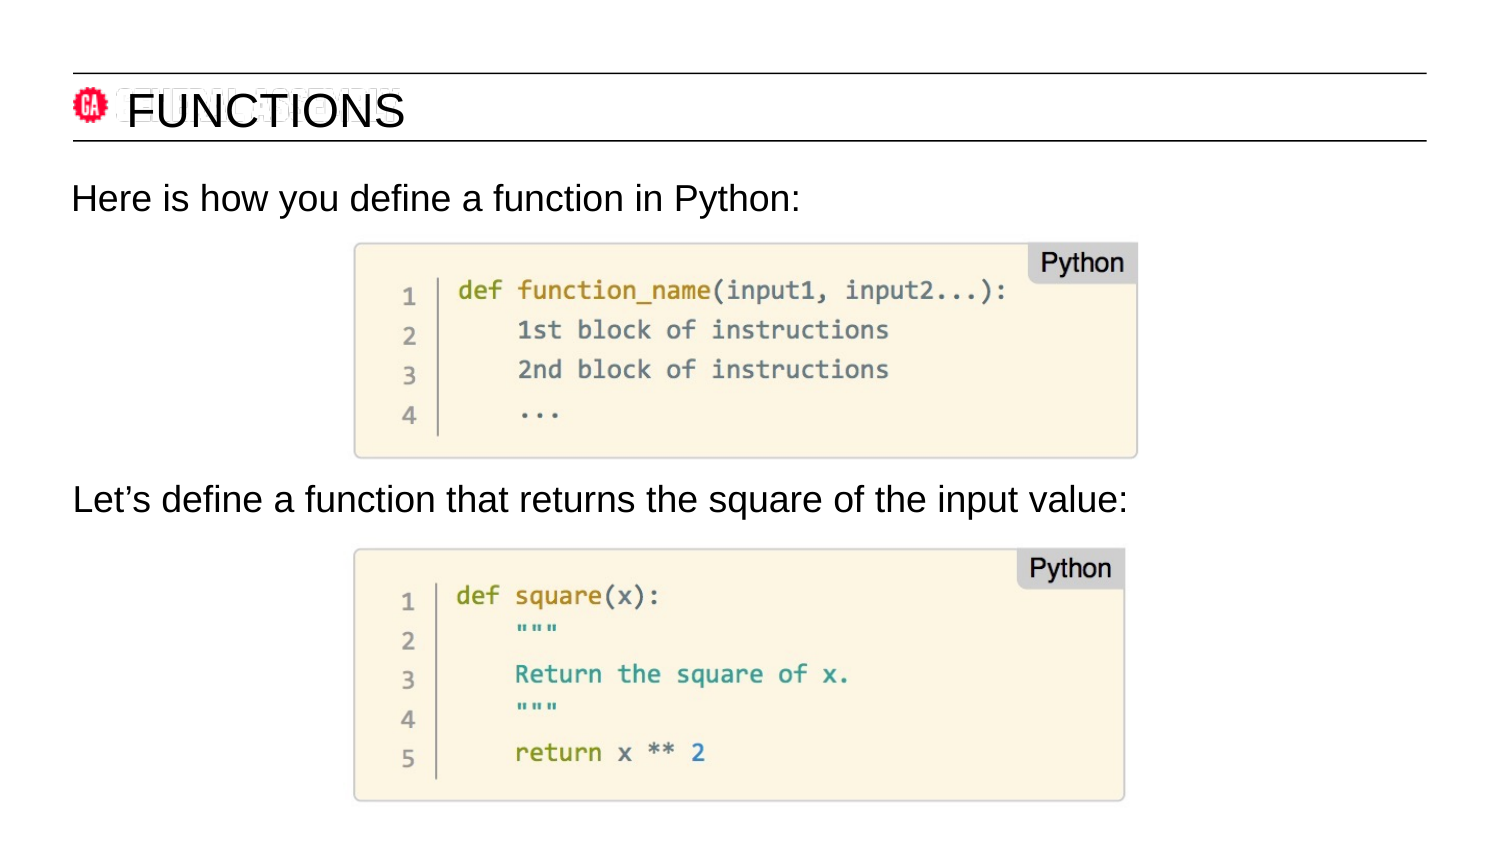

FUNCTIONS
Here is how you define a function in Python:
Let’s define a function that returns the square of the input value: